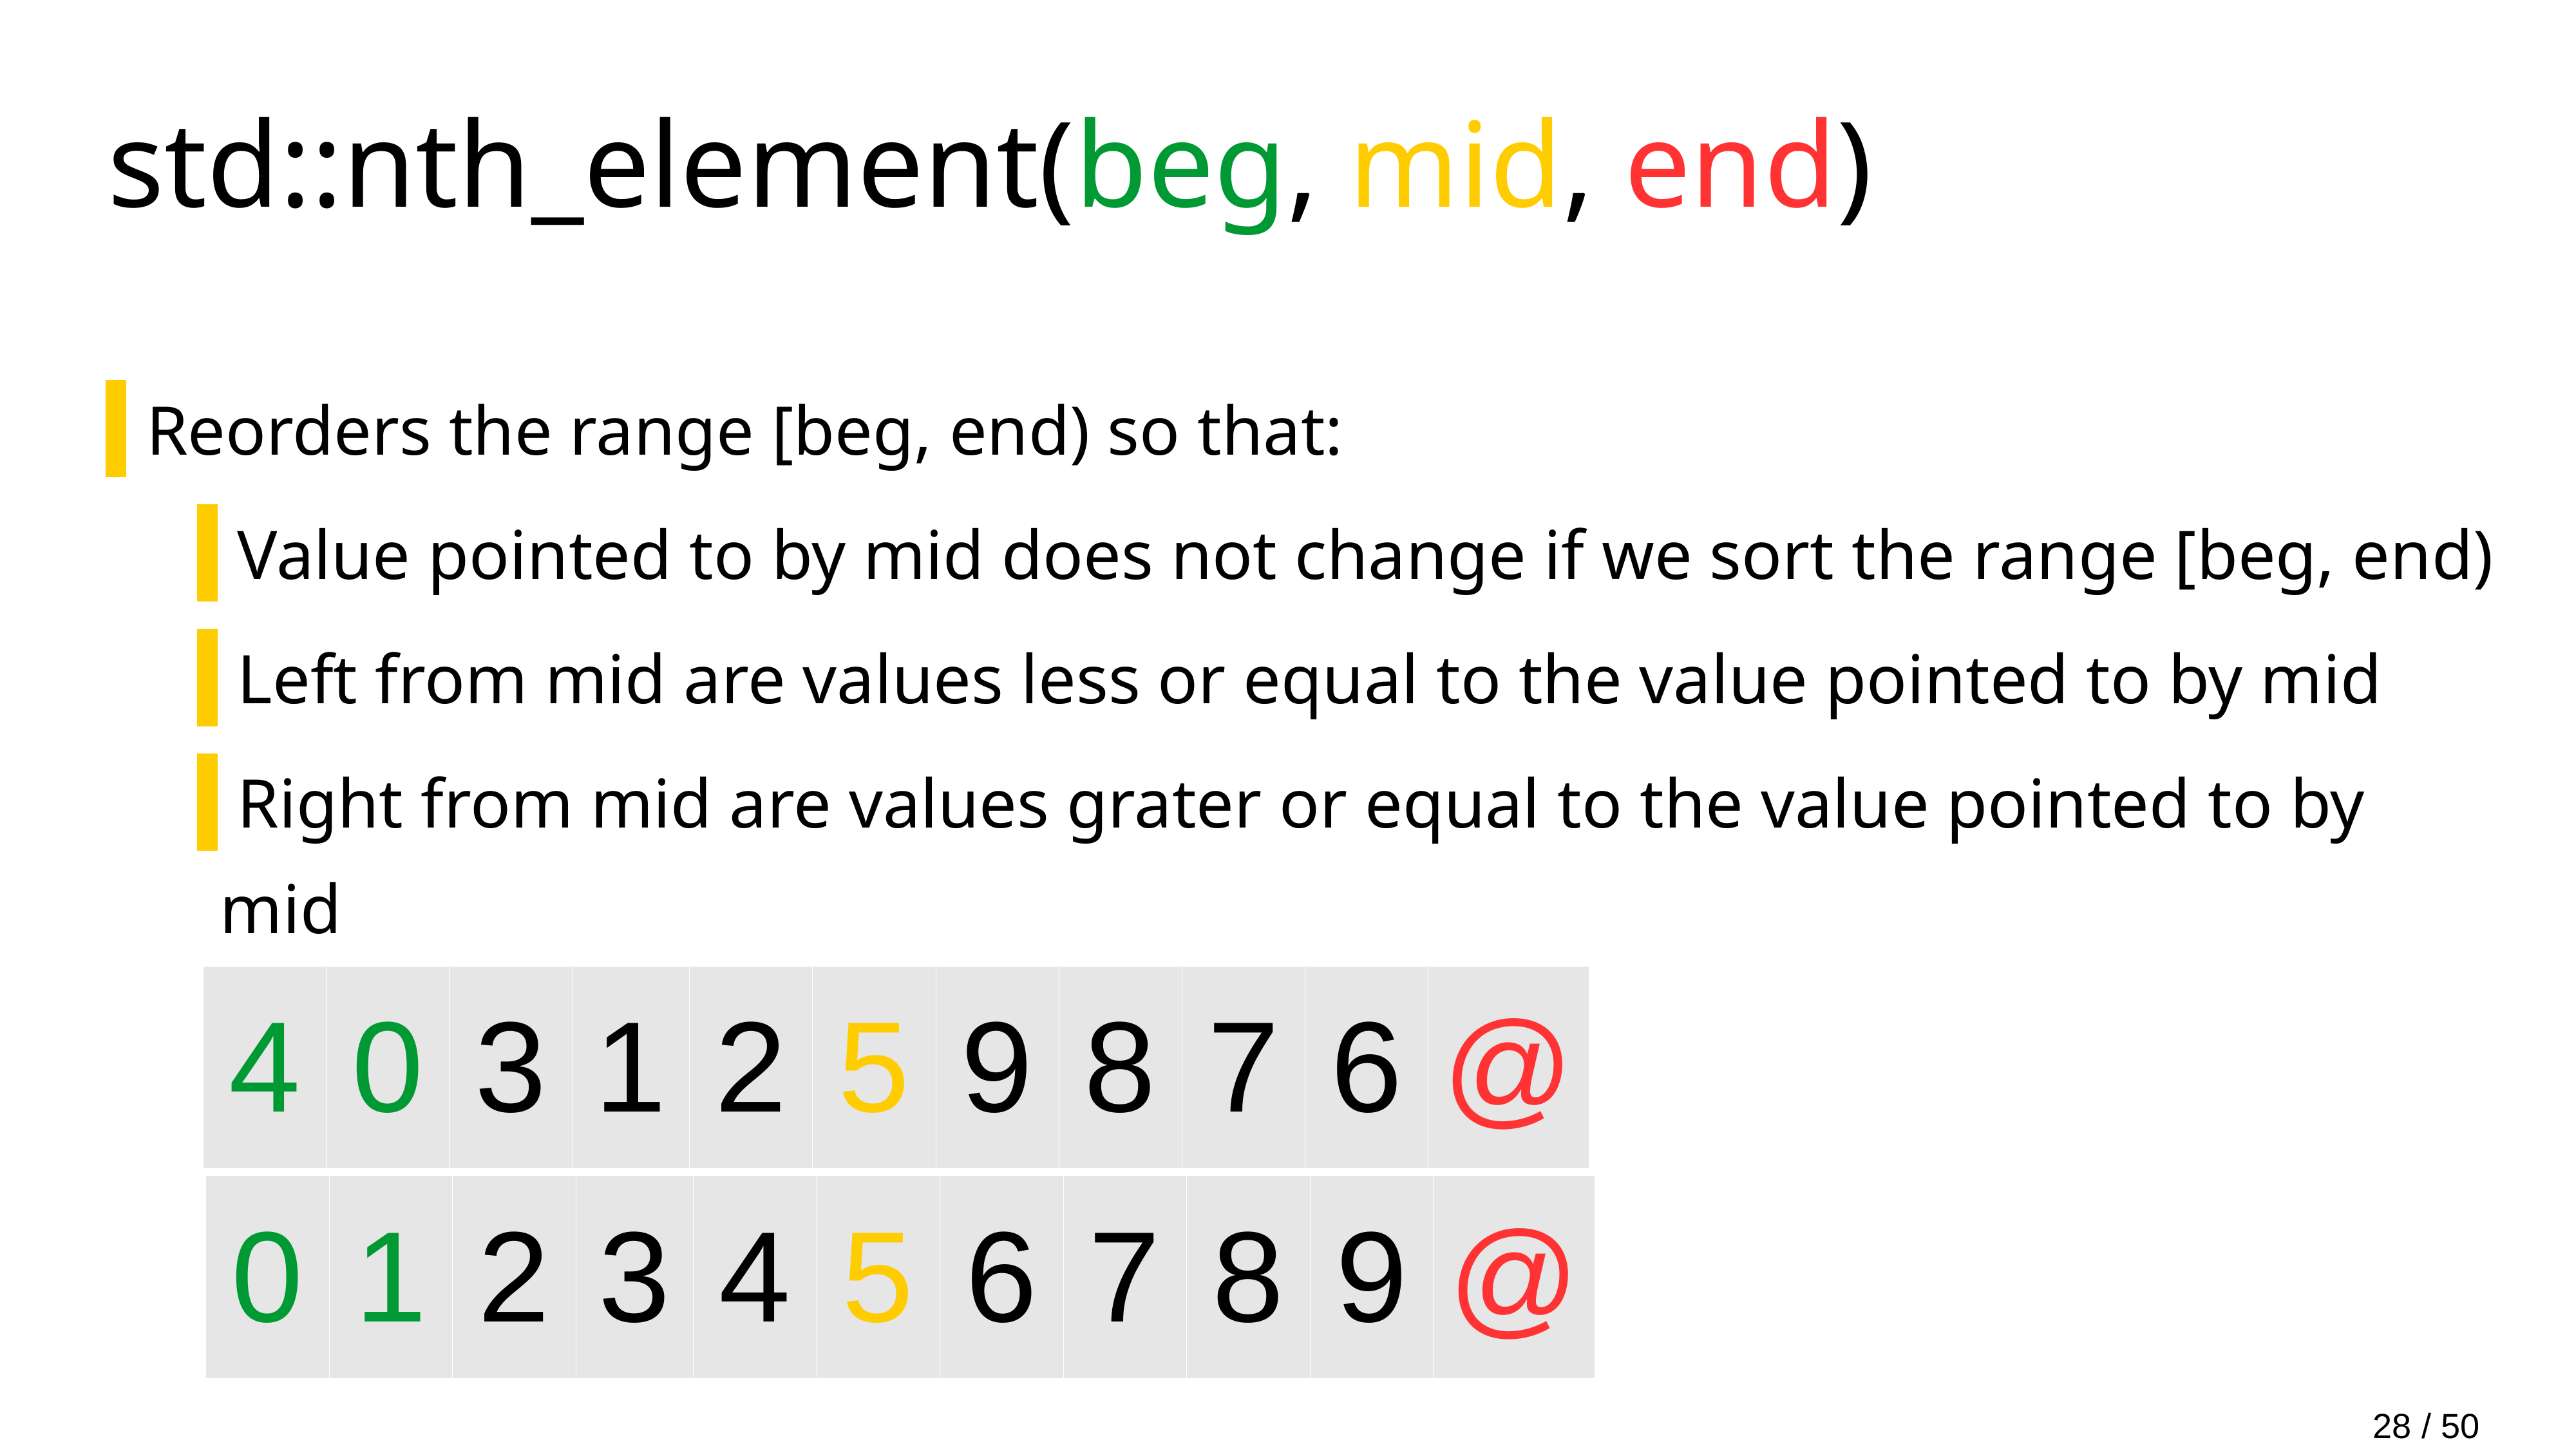

# std::nth_element(beg, mid, end)
 Reorders the range [beg, end) so that:
 Value pointed to by mid does not change if we sort the range [beg, end)
 Left from mid are values less or equal to the value pointed to by mid
 Right from mid are values grater or equal to the value pointed to by mid
| 4 | 0 | 3 | 1 | 2 | 5 | 9 | 8 | 7 | 6 | @ |
| --- | --- | --- | --- | --- | --- | --- | --- | --- | --- | --- |
| 0 | 1 | 2 | 3 | 4 | 5 | 6 | 7 | 8 | 9 | @ |
| --- | --- | --- | --- | --- | --- | --- | --- | --- | --- | --- |